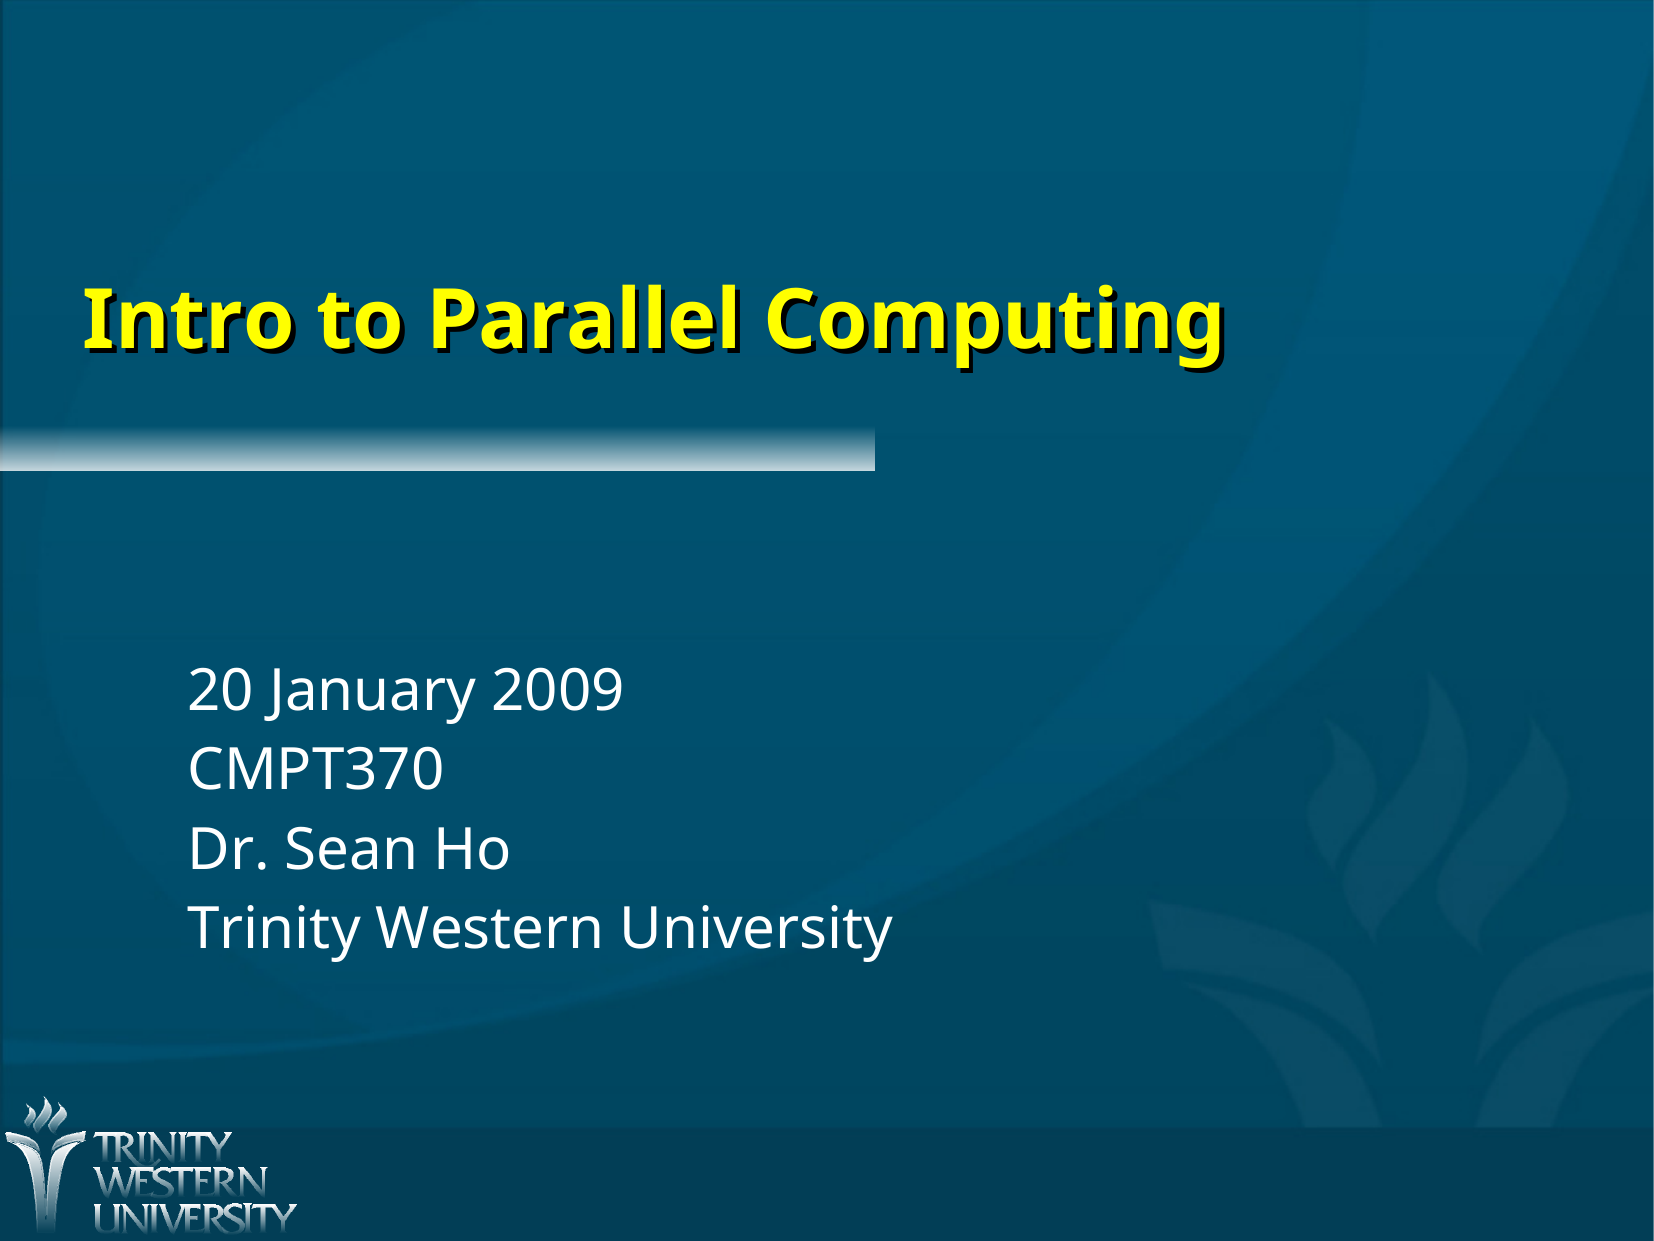

# Intro to Parallel Computing
20 January 2009
CMPT370
Dr. Sean Ho
Trinity Western University